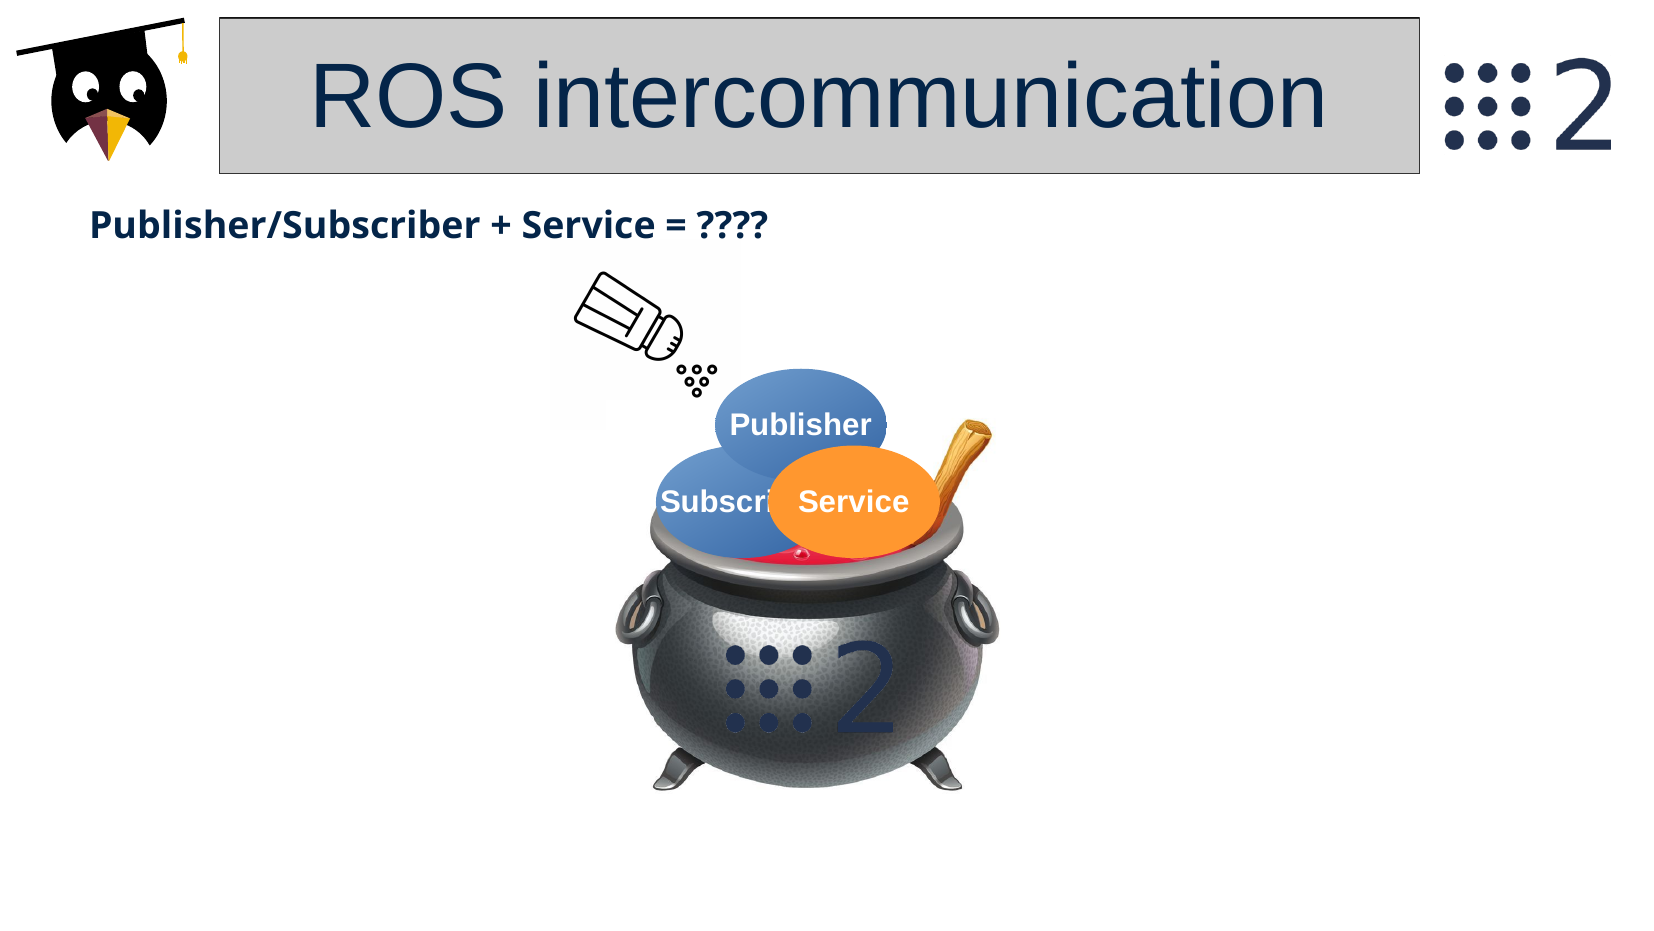

# ROS intercommunication
Publisher/Subscriber + Service = ????
Publisher
Subscriber
Service